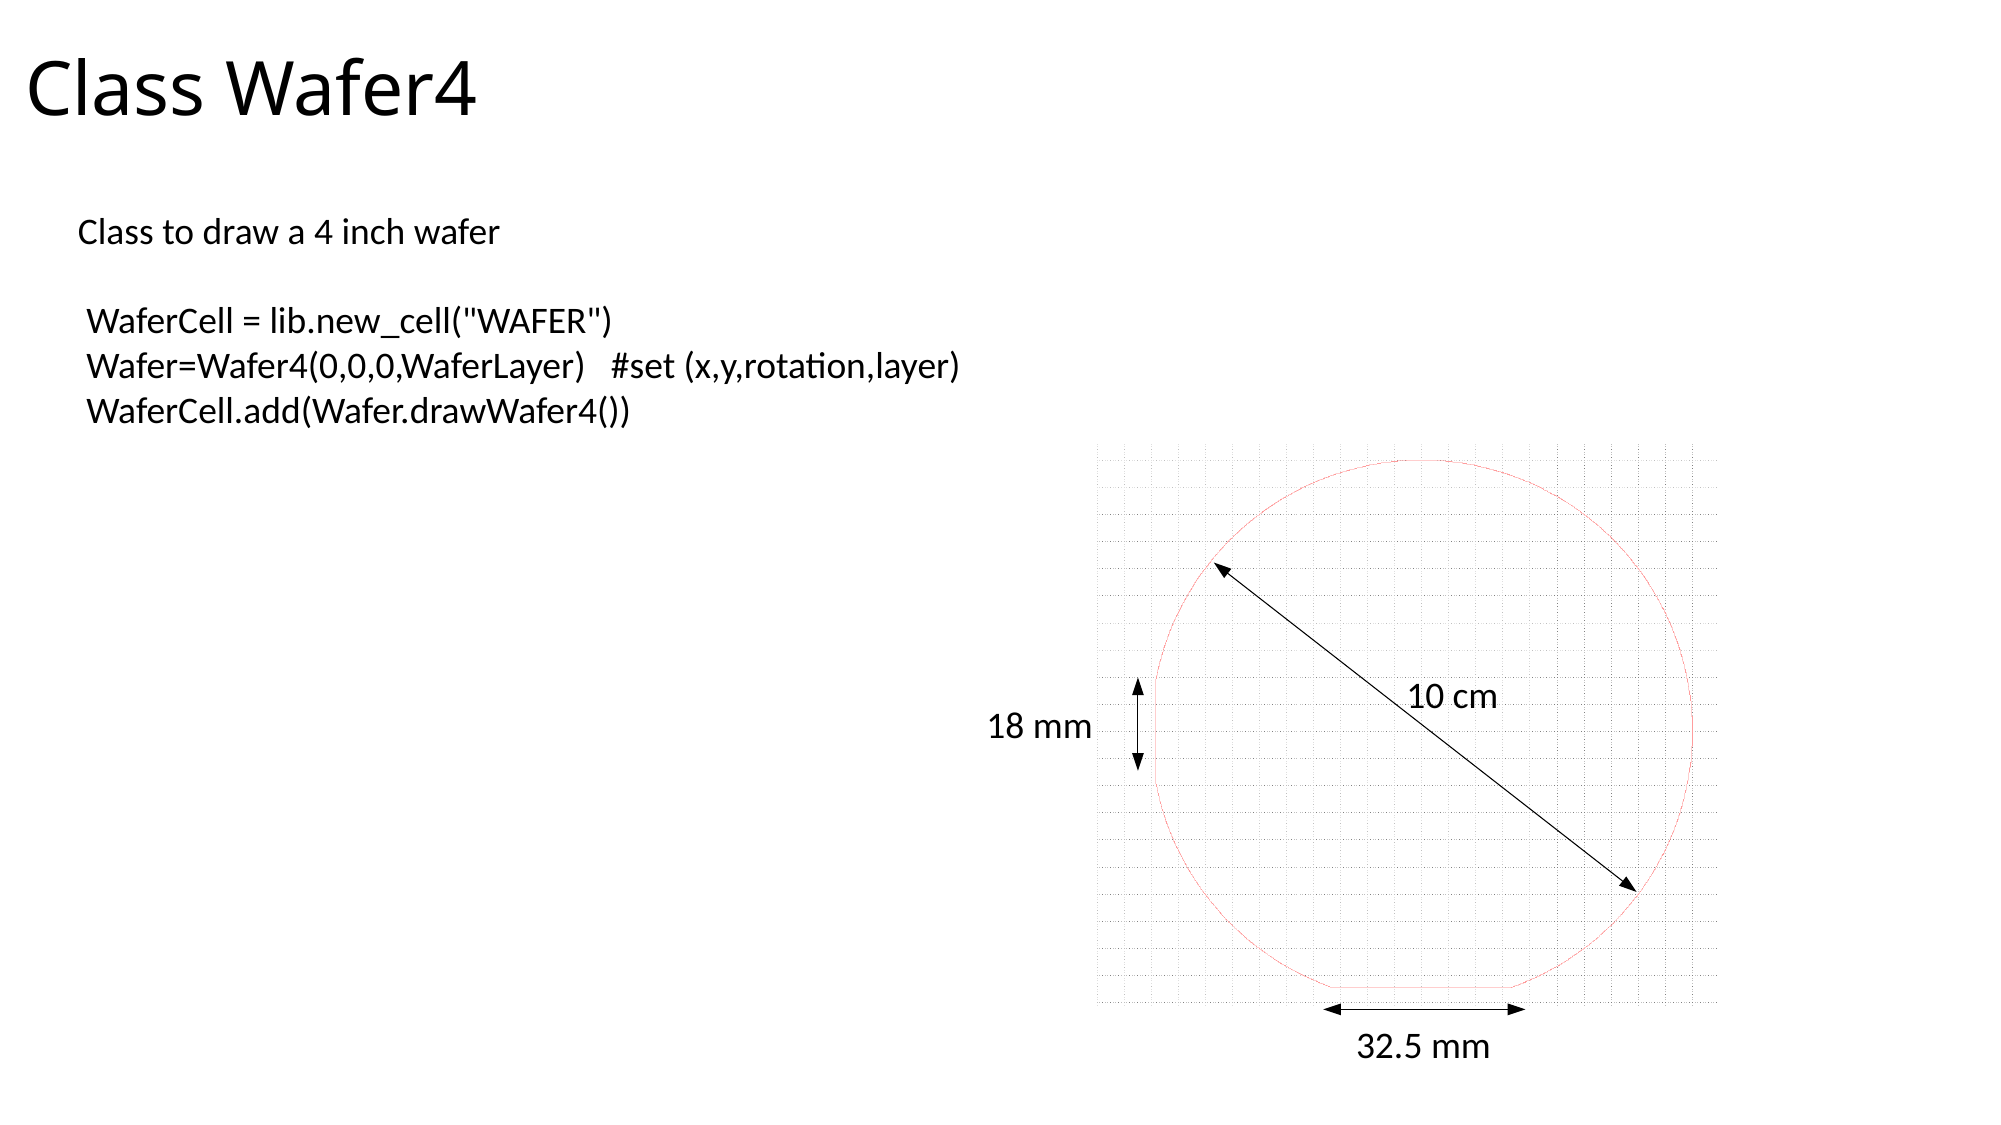

# Class Wafer4
Class to draw a 4 inch wafer
WaferCell = lib.new_cell("WAFER")
Wafer=Wafer4(0,0,0,WaferLayer) #set (x,y,rotation,layer)
WaferCell.add(Wafer.drawWafer4())
10 cm
18 mm
32.5 mm